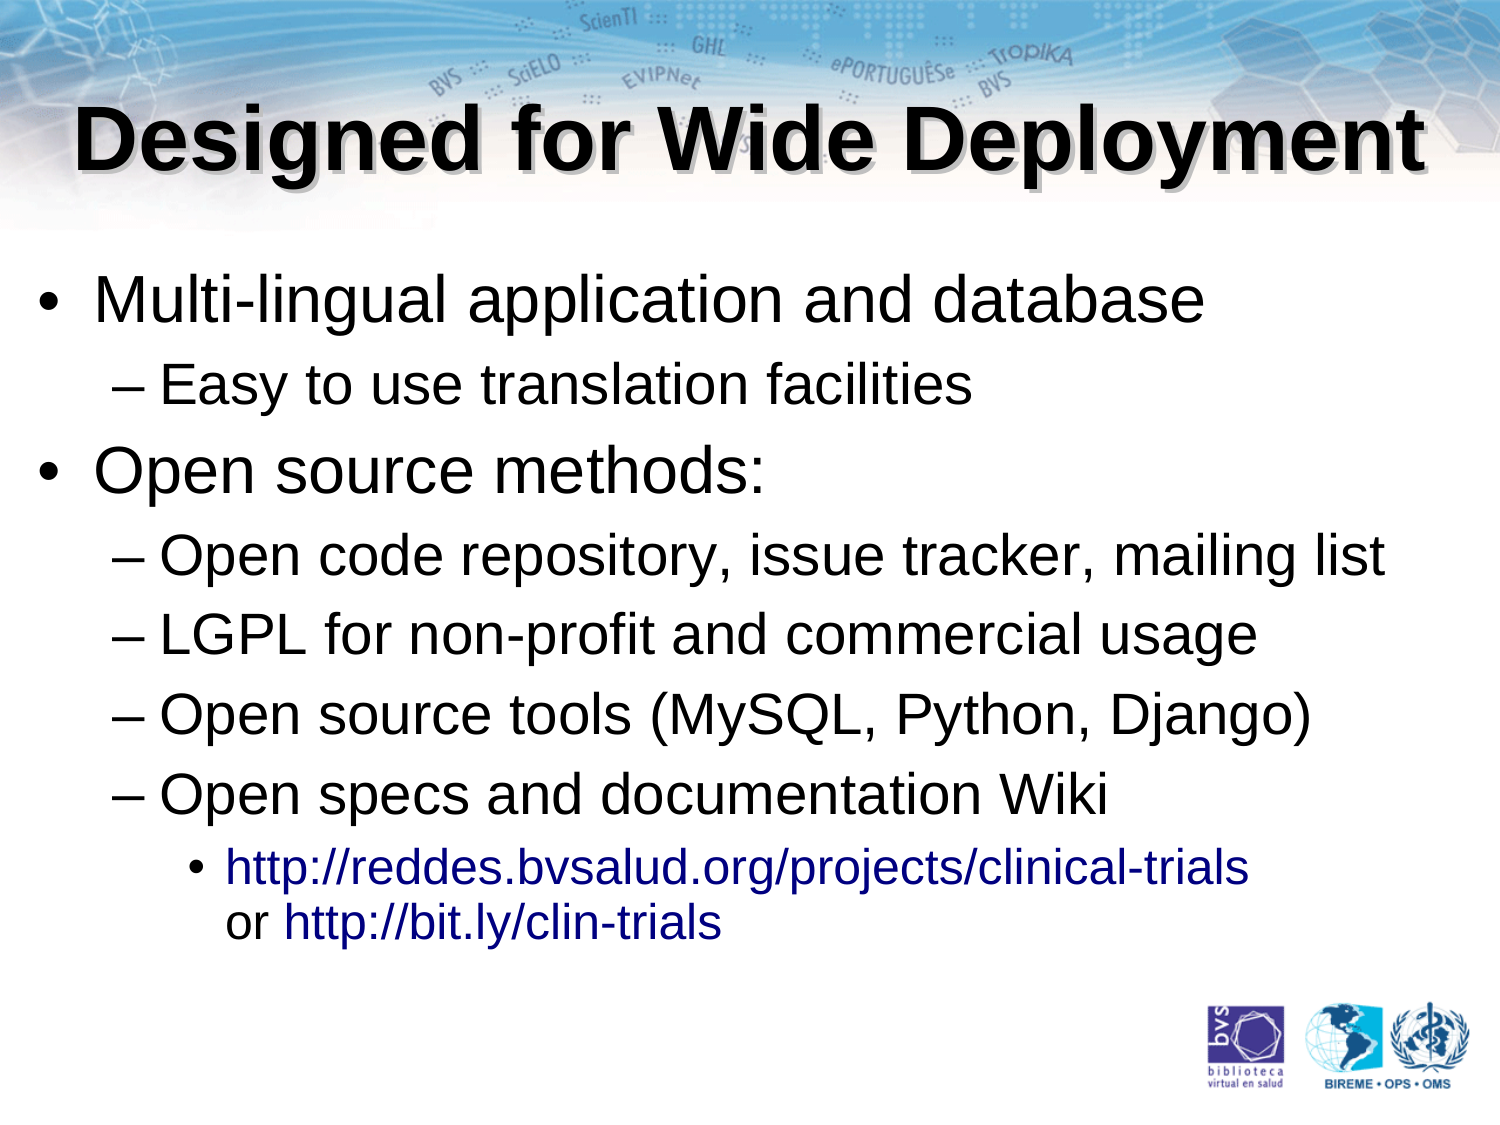

# Designed for Wide Deployment
Multi-lingual application and database
Easy to use translation facilities
Open source methods:
Open code repository, issue tracker, mailing list
LGPL for non-profit and commercial usage
Open source tools (MySQL, Python, Django)
Open specs and documentation Wiki
http://reddes.bvsalud.org/projects/clinical-trials
or http://bit.ly/clin-trials